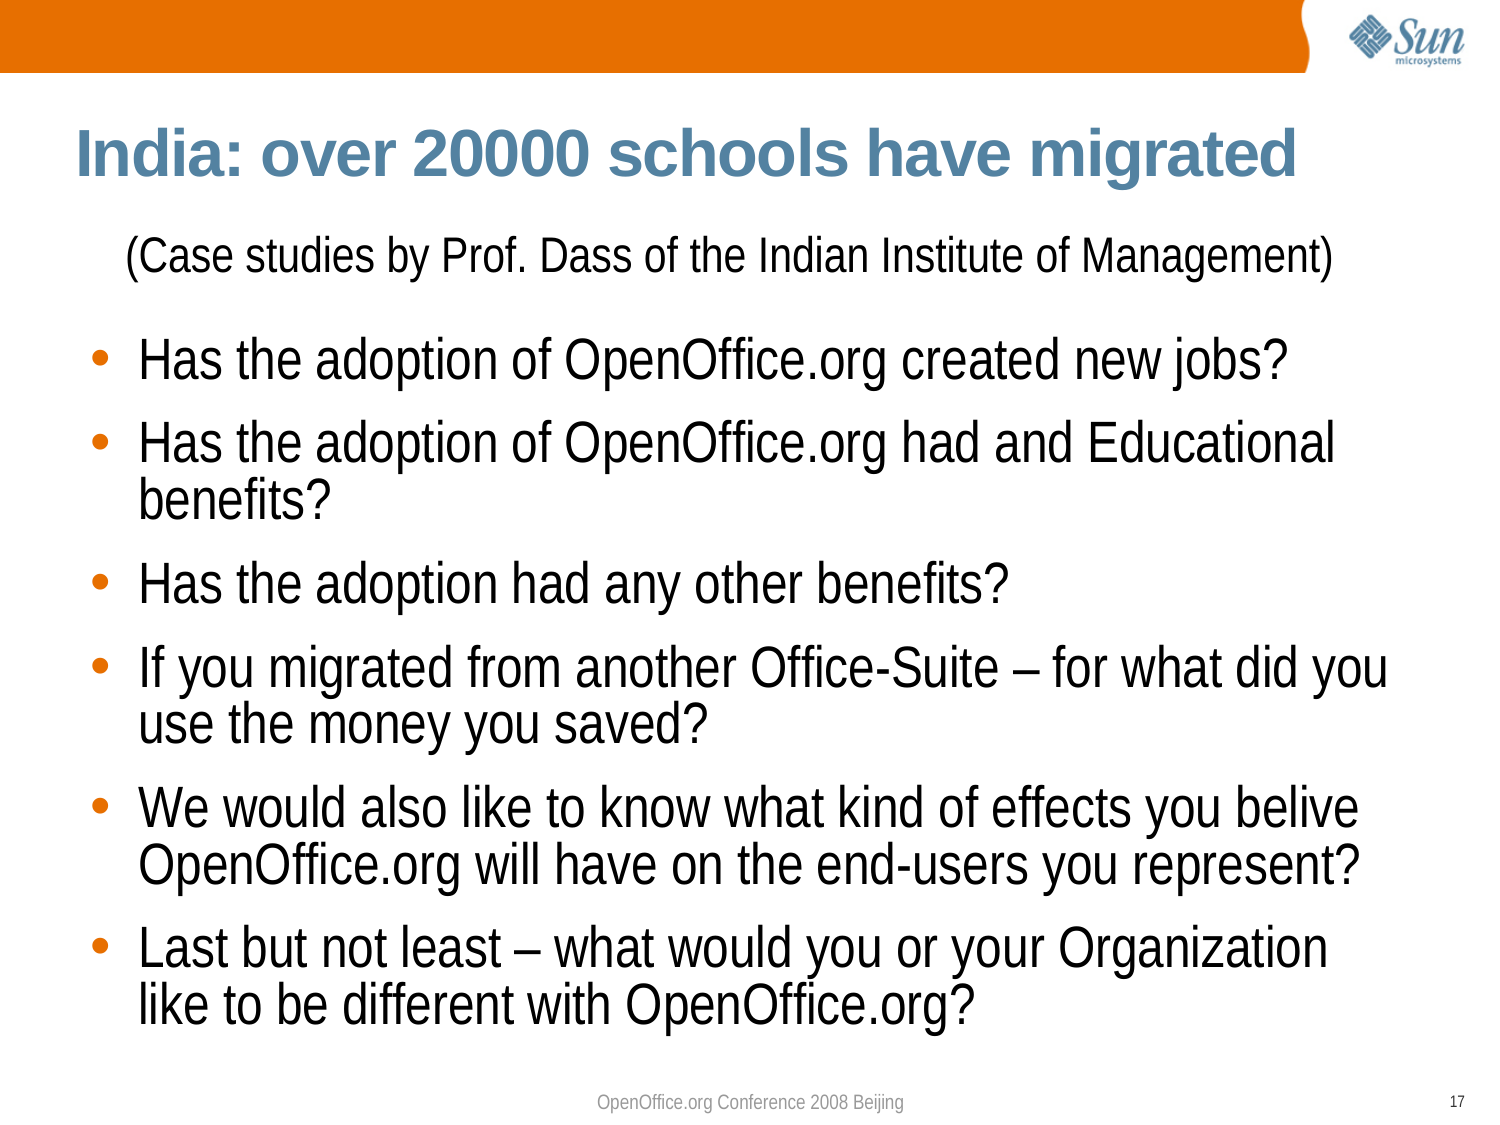

India: over 20000 schools have migrated
(Case studies by Prof. Dass of the Indian Institute of Management)
# Has the adoption of OpenOffice.org created new jobs?
Has the adoption of OpenOffice.org had and Educational benefits?
Has the adoption had any other benefits?
If you migrated from another Office-Suite – for what did you use the money you saved?
We would also like to know what kind of effects you belive OpenOffice.org will have on the end-users you represent?
Last but not least – what would you or your Organization like to be different with OpenOffice.org?